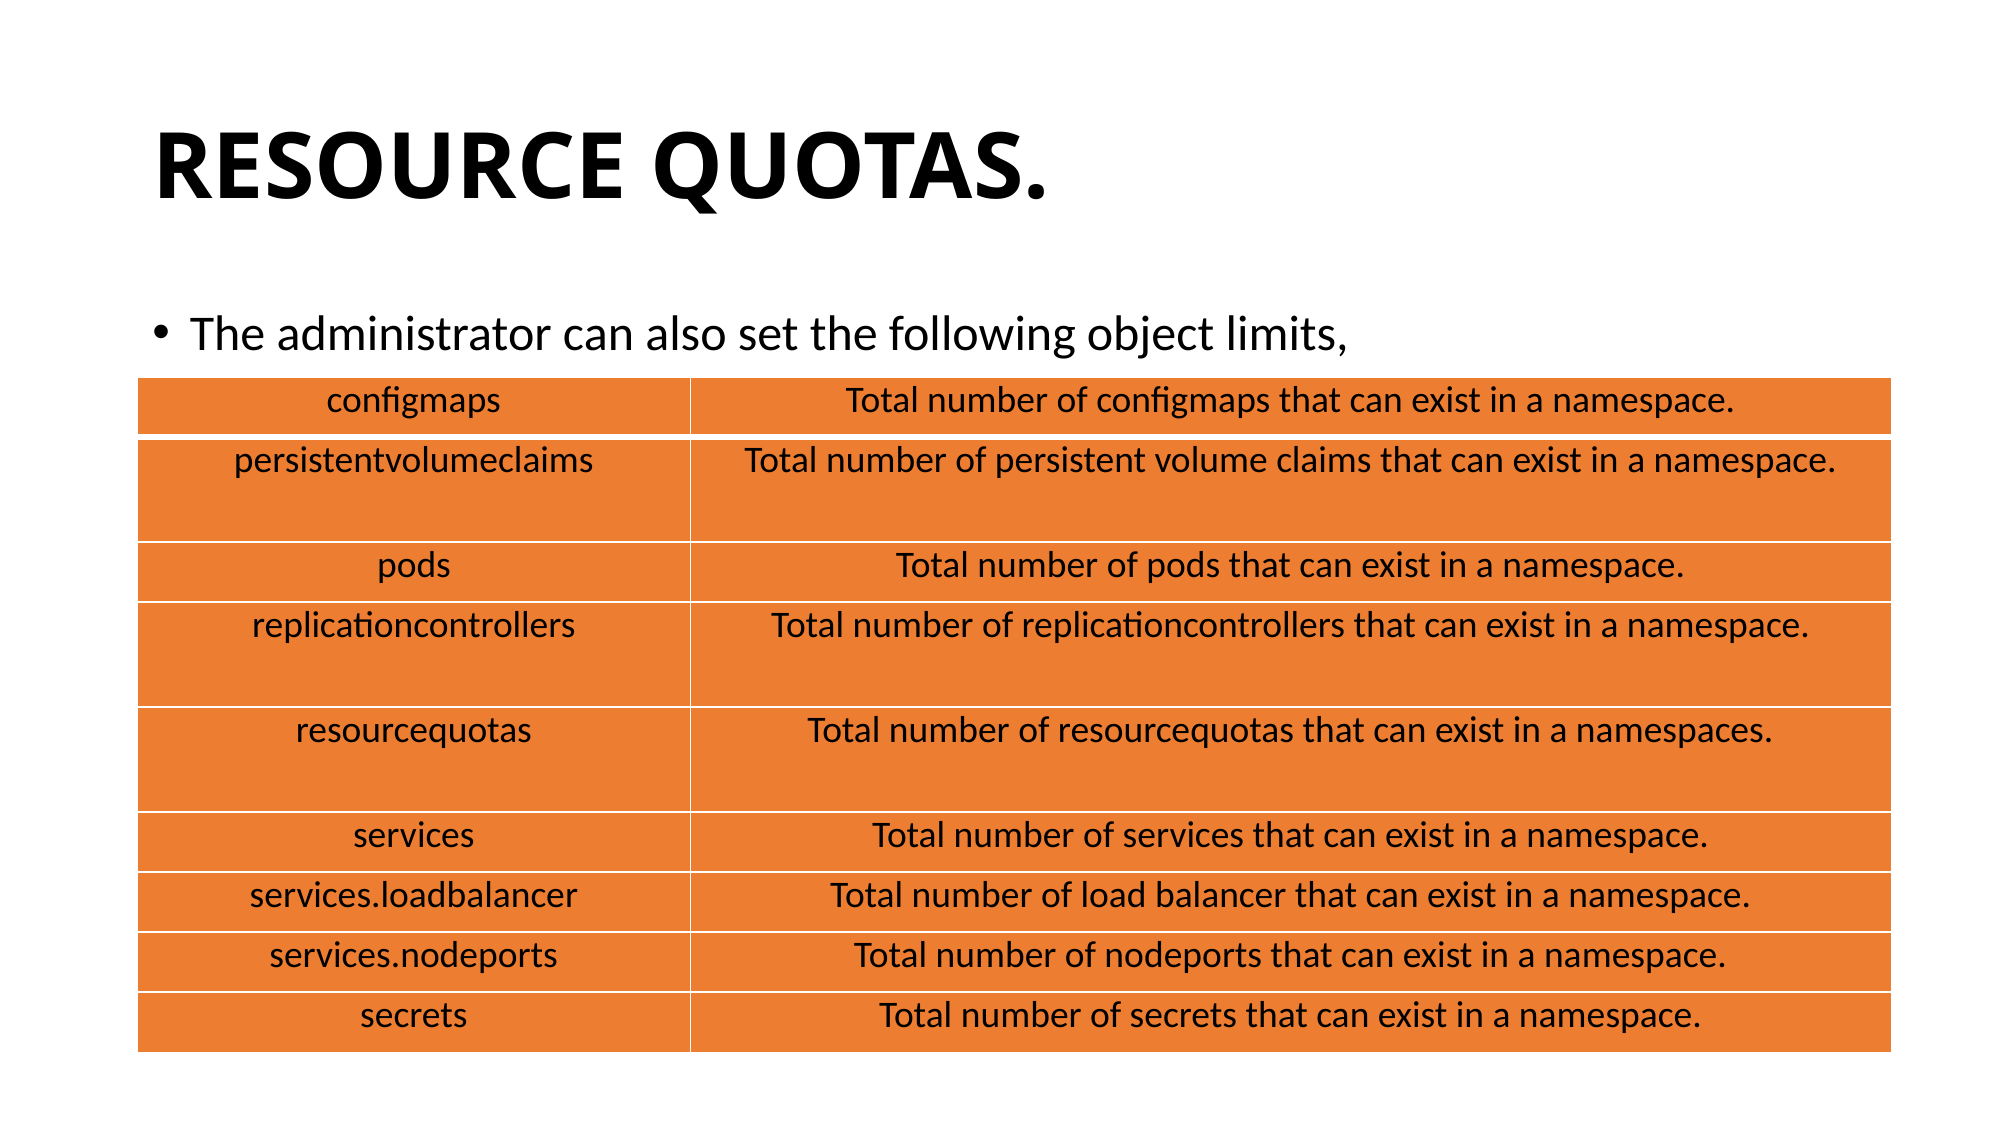

# RESOURCE QUOTAS.
The administrator can also set the following object limits,
| configmaps | Total number of configmaps that can exist in a namespace. |
| --- | --- |
| persistentvolumeclaims | Total number of persistent volume claims that can exist in a namespace. |
| pods | Total number of pods that can exist in a namespace. |
| replicationcontrollers | Total number of replicationcontrollers that can exist in a namespace. |
| resourcequotas | Total number of resourcequotas that can exist in a namespaces. |
| services | Total number of services that can exist in a namespace. |
| services.loadbalancer | Total number of load balancer that can exist in a namespace. |
| services.nodeports | Total number of nodeports that can exist in a namespace. |
| secrets | Total number of secrets that can exist in a namespace. |